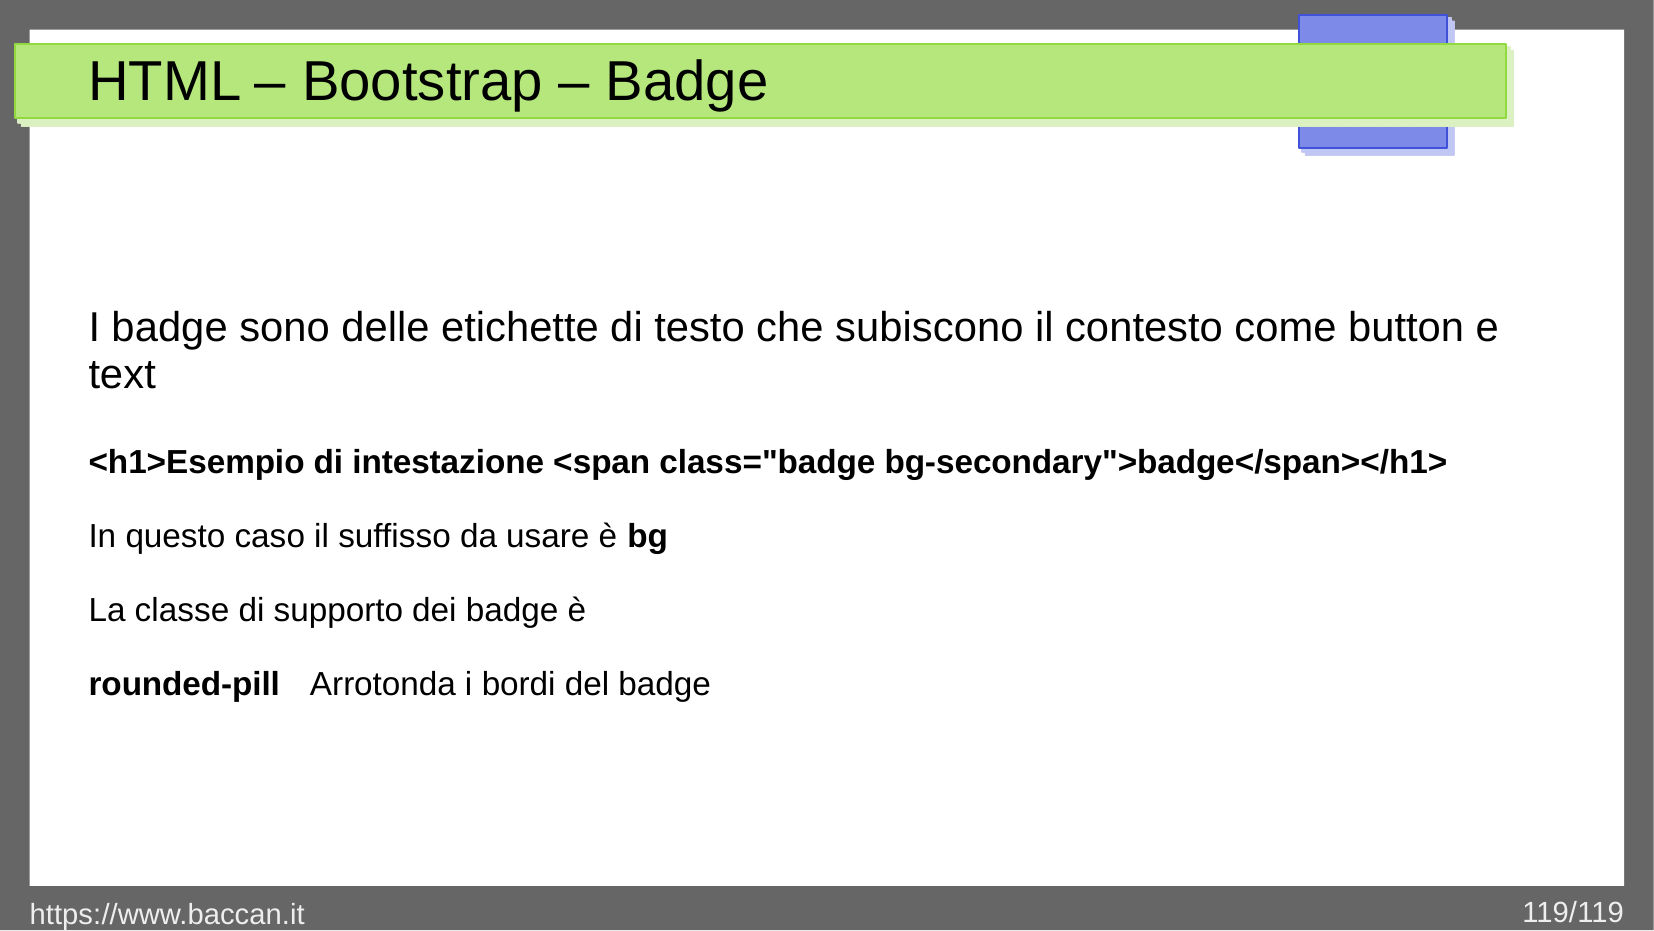

# HTML – Bootstrap – Badge
I badge sono delle etichette di testo che subiscono il contesto come button e text
<h1>Esempio di intestazione <span class="badge bg-secondary">badge</span></h1>
In questo caso il suffisso da usare è bg
La classe di supporto dei badge è
rounded-pill	Arrotonda i bordi del badge
119
https://www.baccan.it